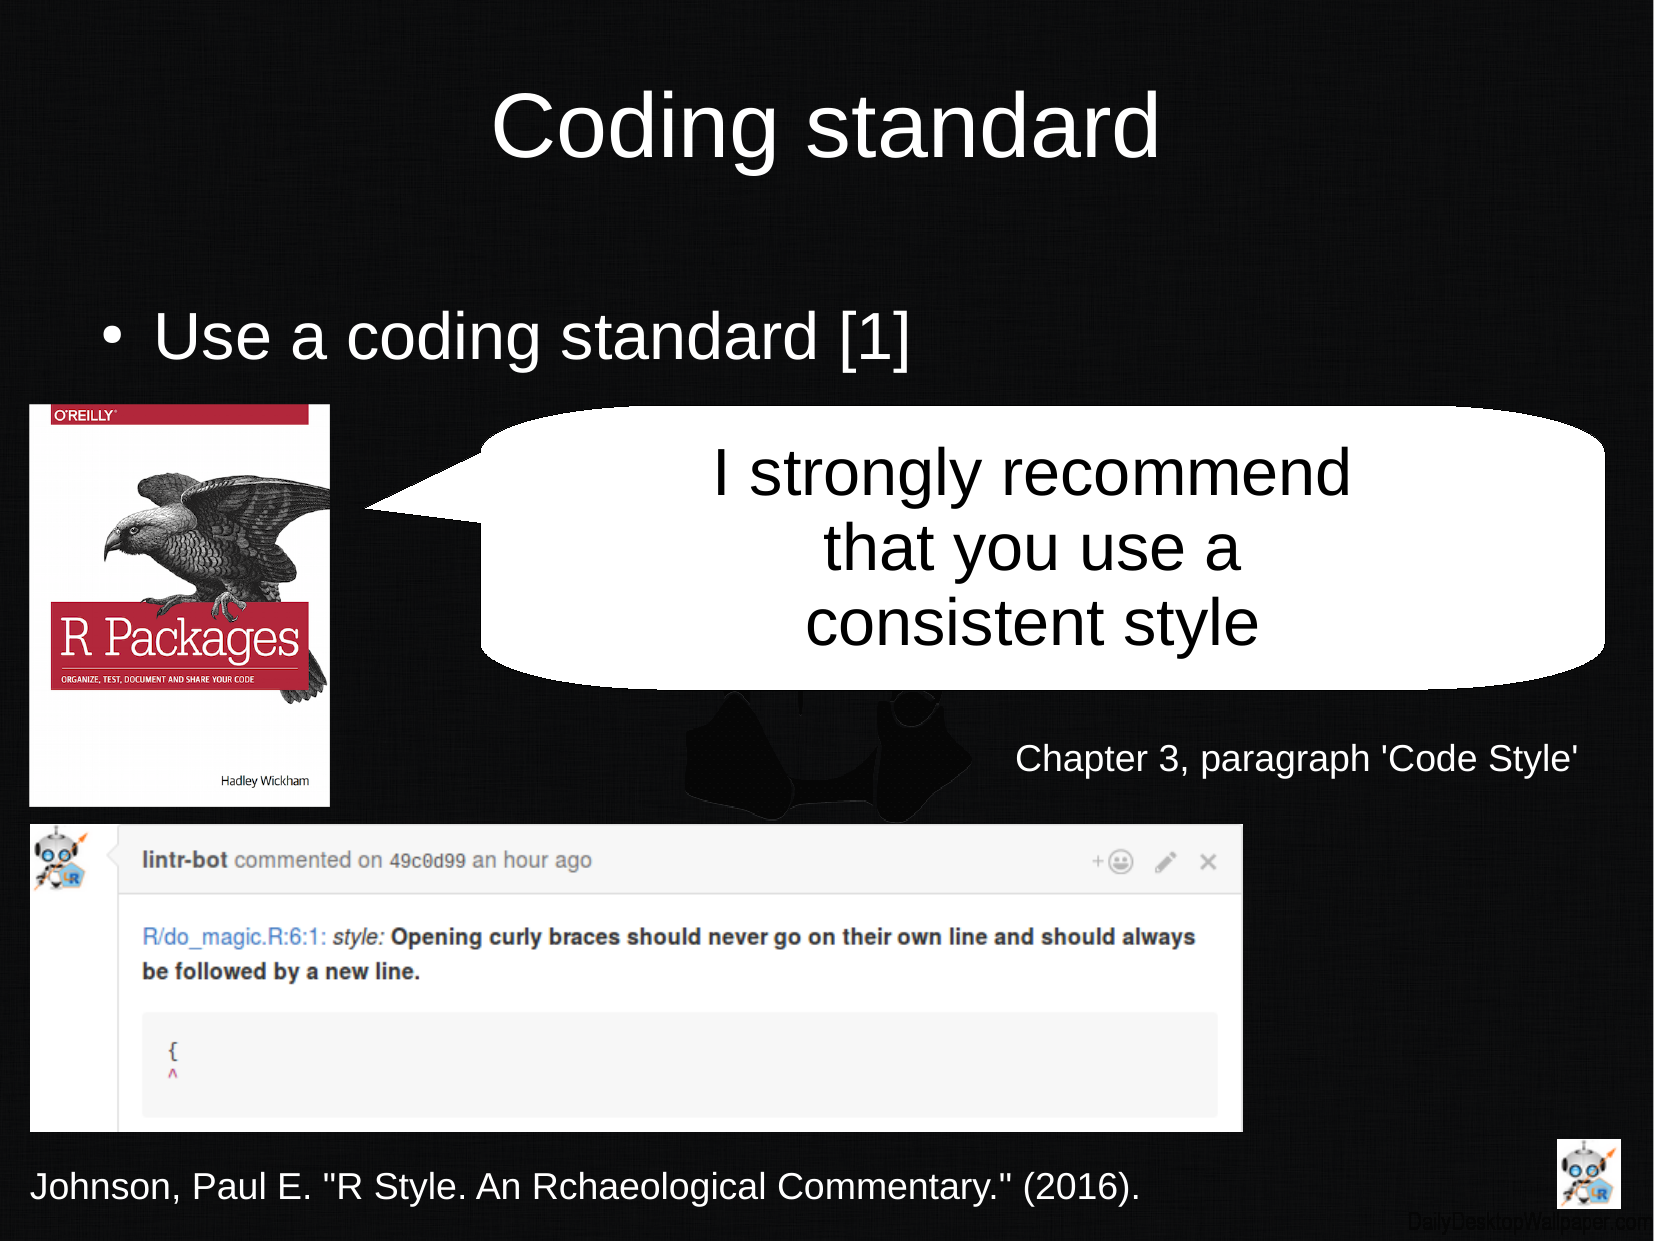

# Coding standard
Use a coding standard [1]
I strongly recommend
that you use a
consistent style
 Chapter 3, paragraph 'Code Style'
Johnson, Paul E. "R Style. An Rchaeological Commentary." (2016).